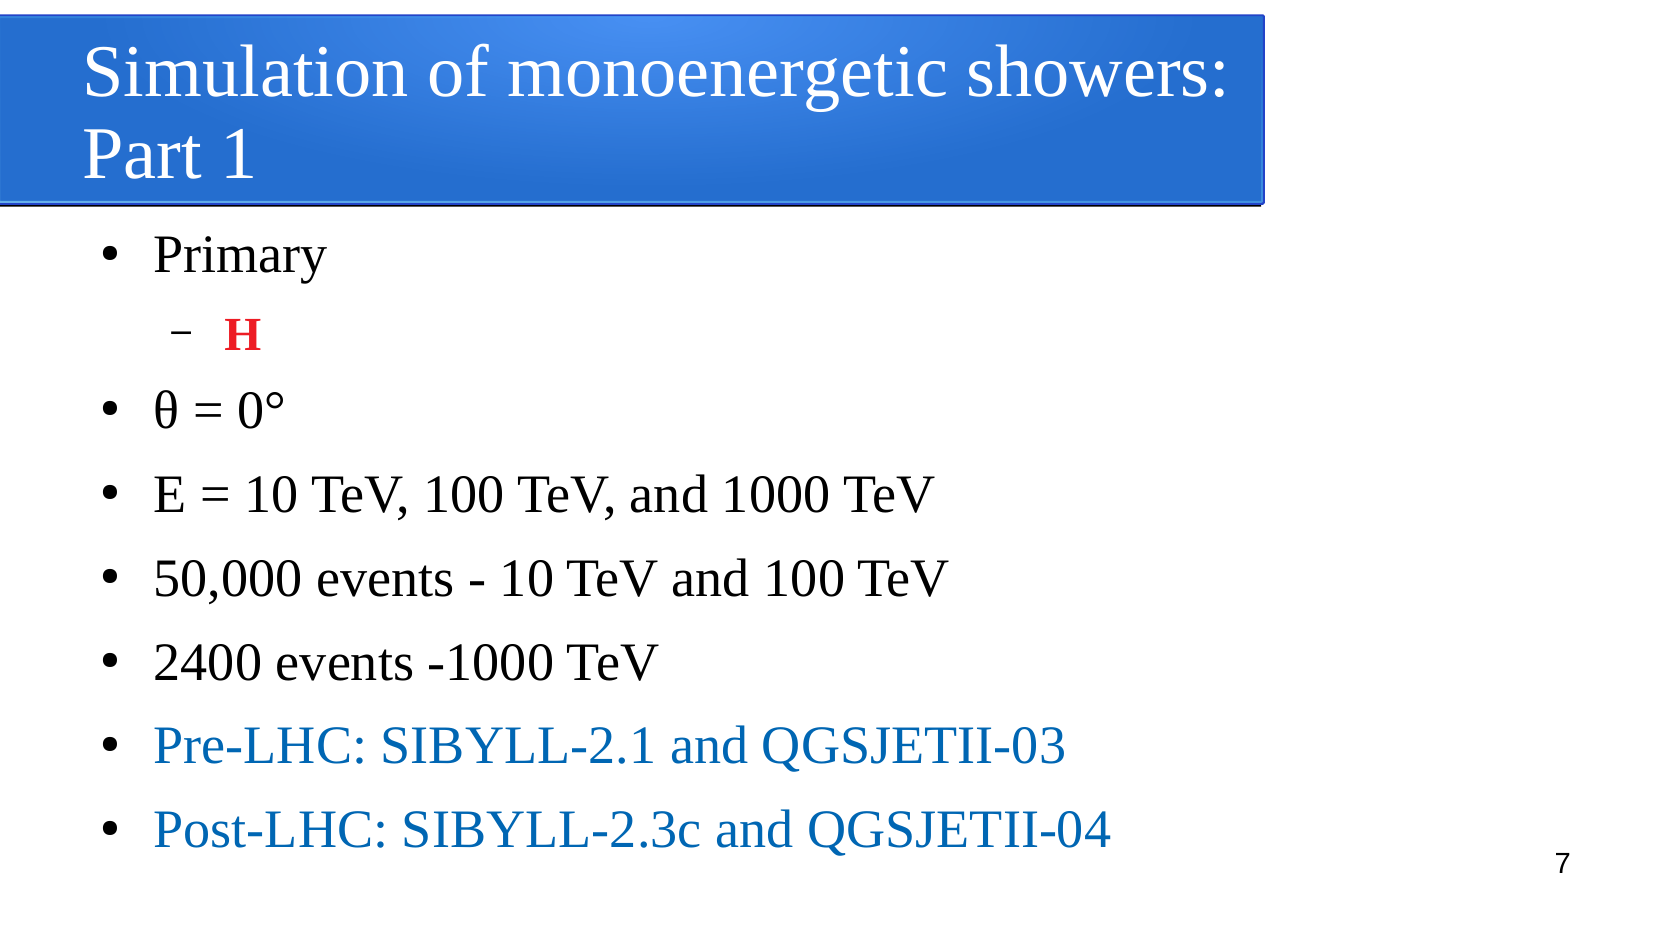

# Simulation of monoenergetic showers: Part 1
Primary
H
θ = 0°
E = 10 TeV, 100 TeV, and 1000 TeV
50,000 events - 10 TeV and 100 TeV
2400 events -1000 TeV
Pre-LHC: SIBYLL-2.1 and QGSJETII-03
Post-LHC: SIBYLL-2.3c and QGSJETII-04